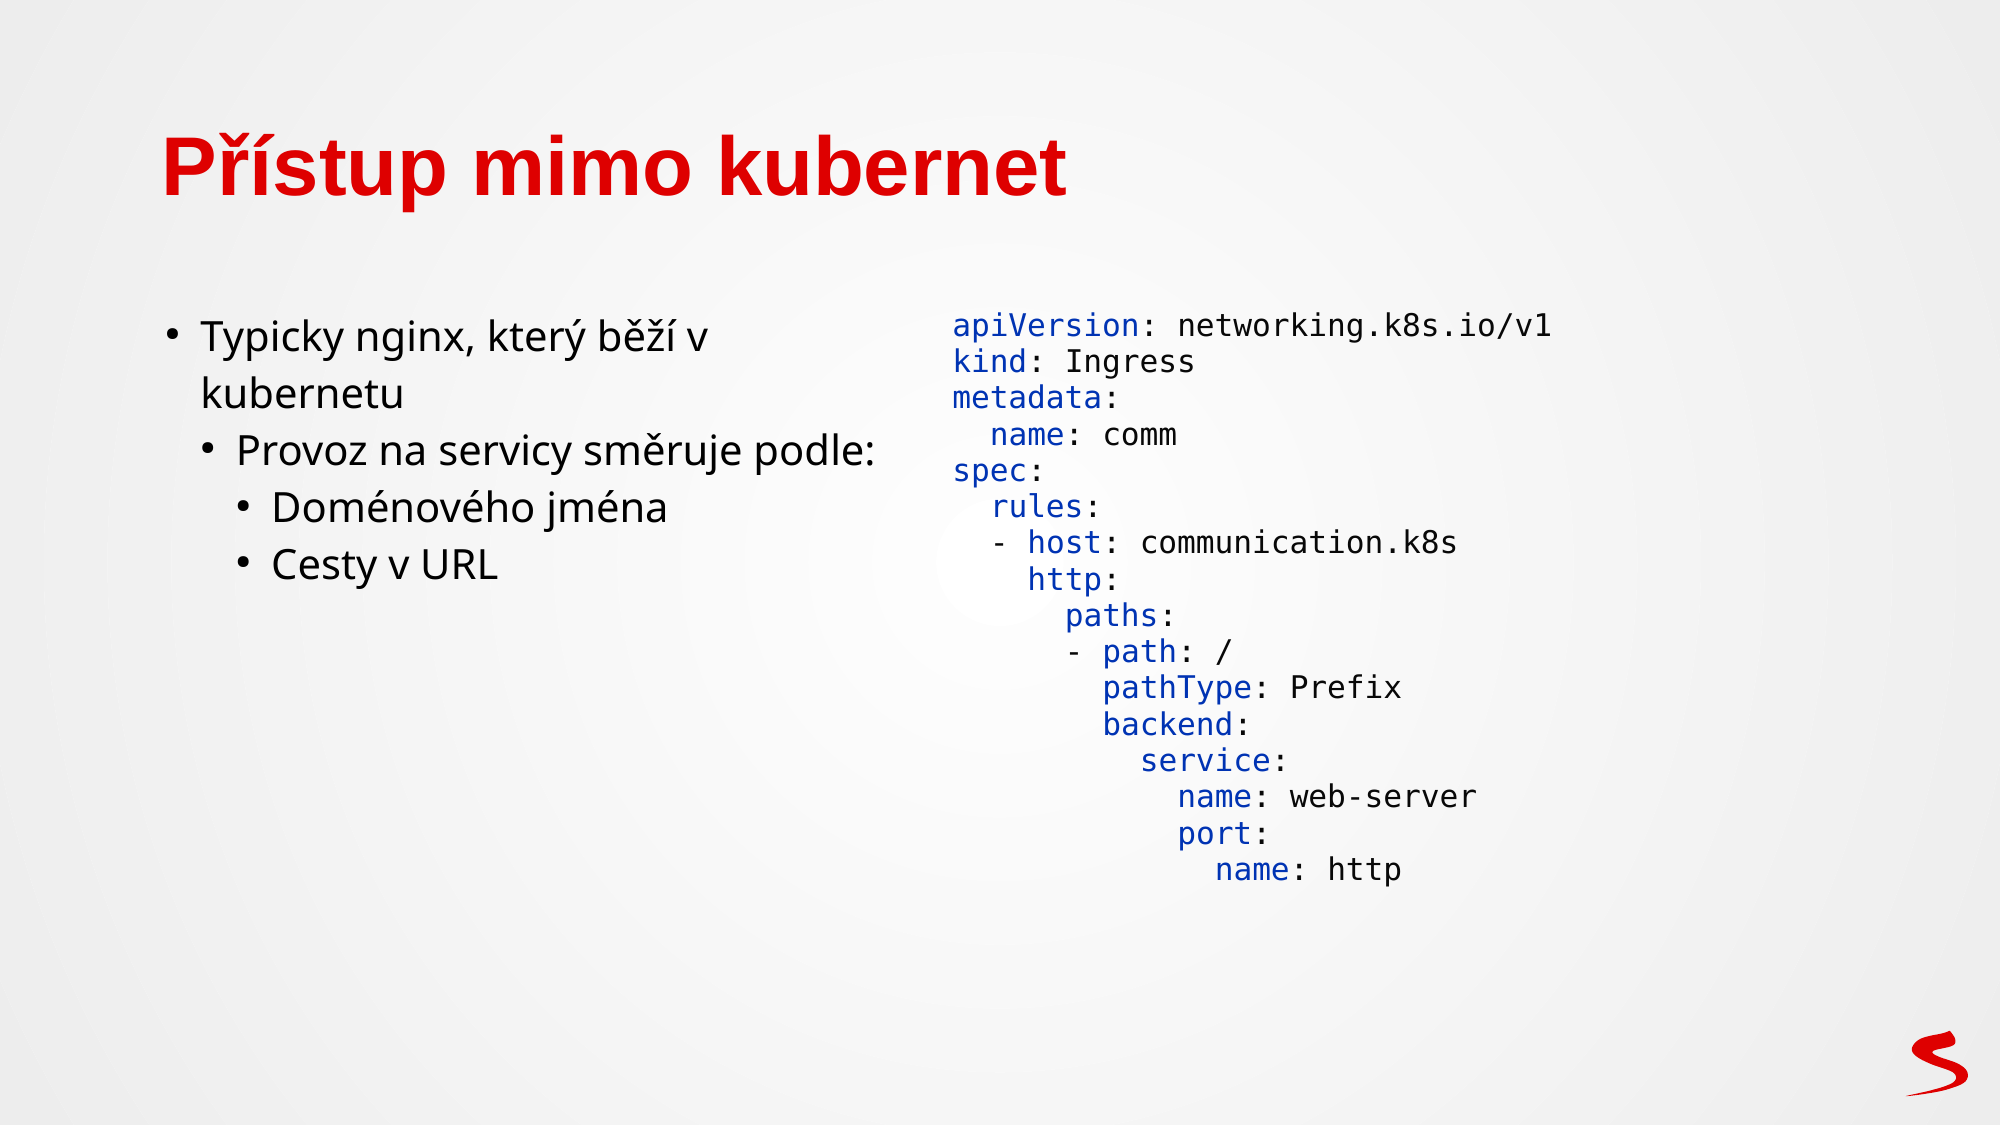

Přístup mimo kubernet
Typicky nginx, který běží v kubernetu
Provoz na servicy směruje podle:
Doménového jména
Cesty v URL
apiVersion: networking.k8s.io/v1
kind: Ingress
metadata:
 name: comm
spec:
 rules:
 - host: communication.k8s
 http:
 paths:
 - path: /
 pathType: Prefix
 backend:
 service:
 name: web-server
 port:
 name: http